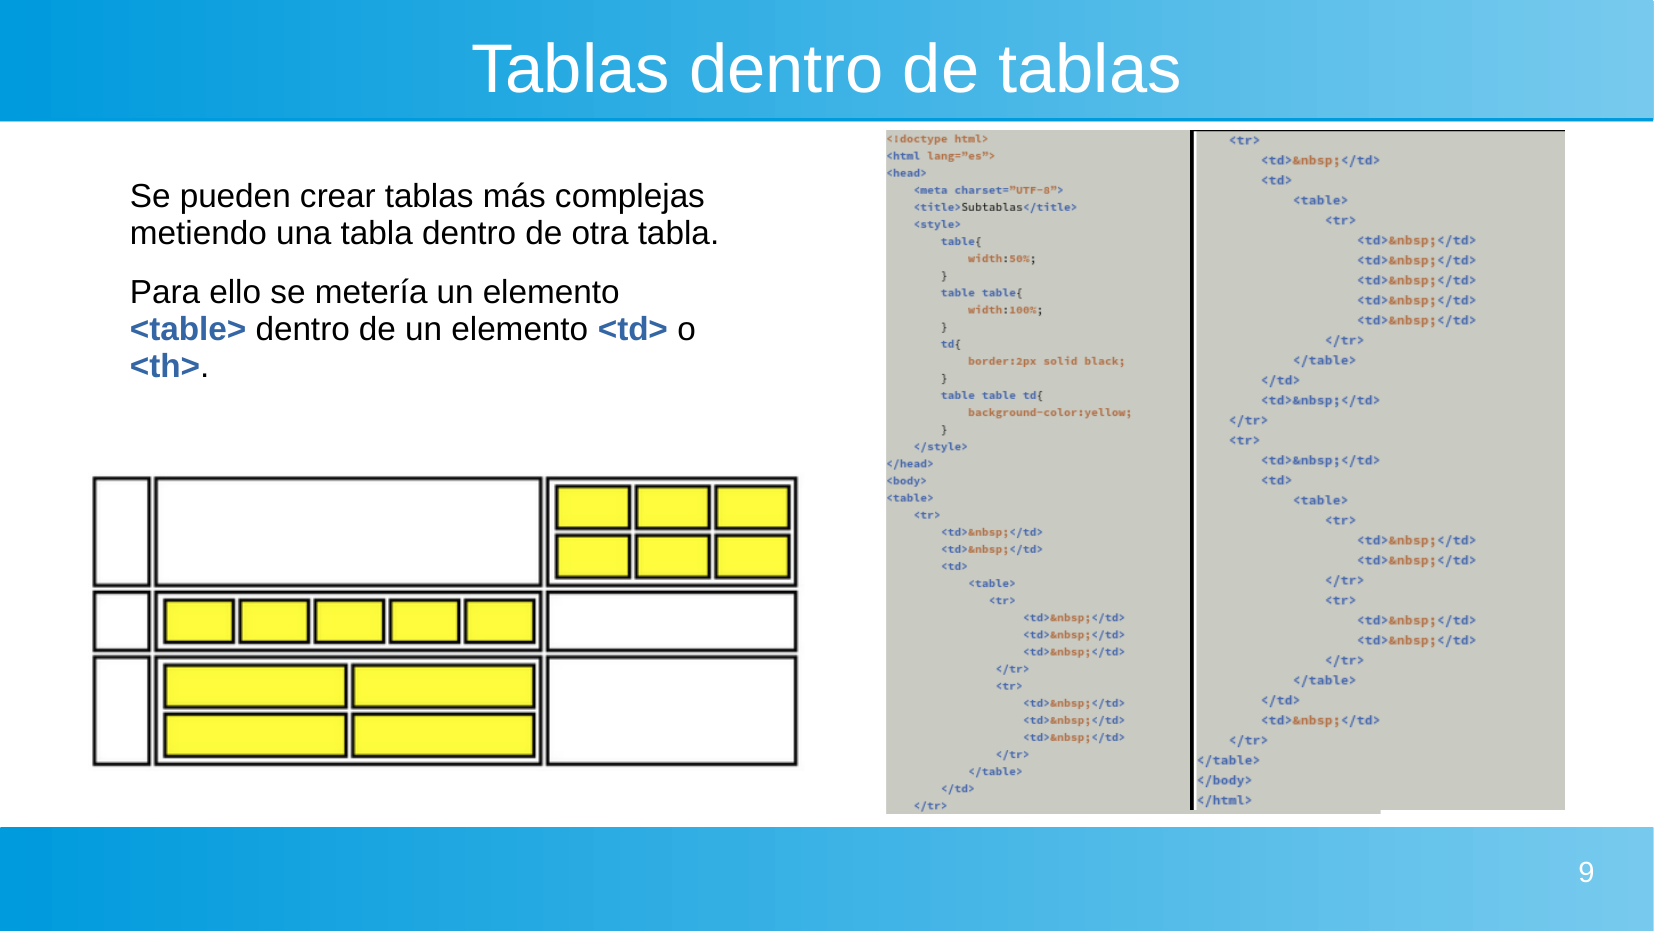

# Tablas dentro de tablas
Se pueden crear tablas más complejas metiendo una tabla dentro de otra tabla.
Para ello se metería un elemento <table> dentro de un elemento <td> o <th>.
9